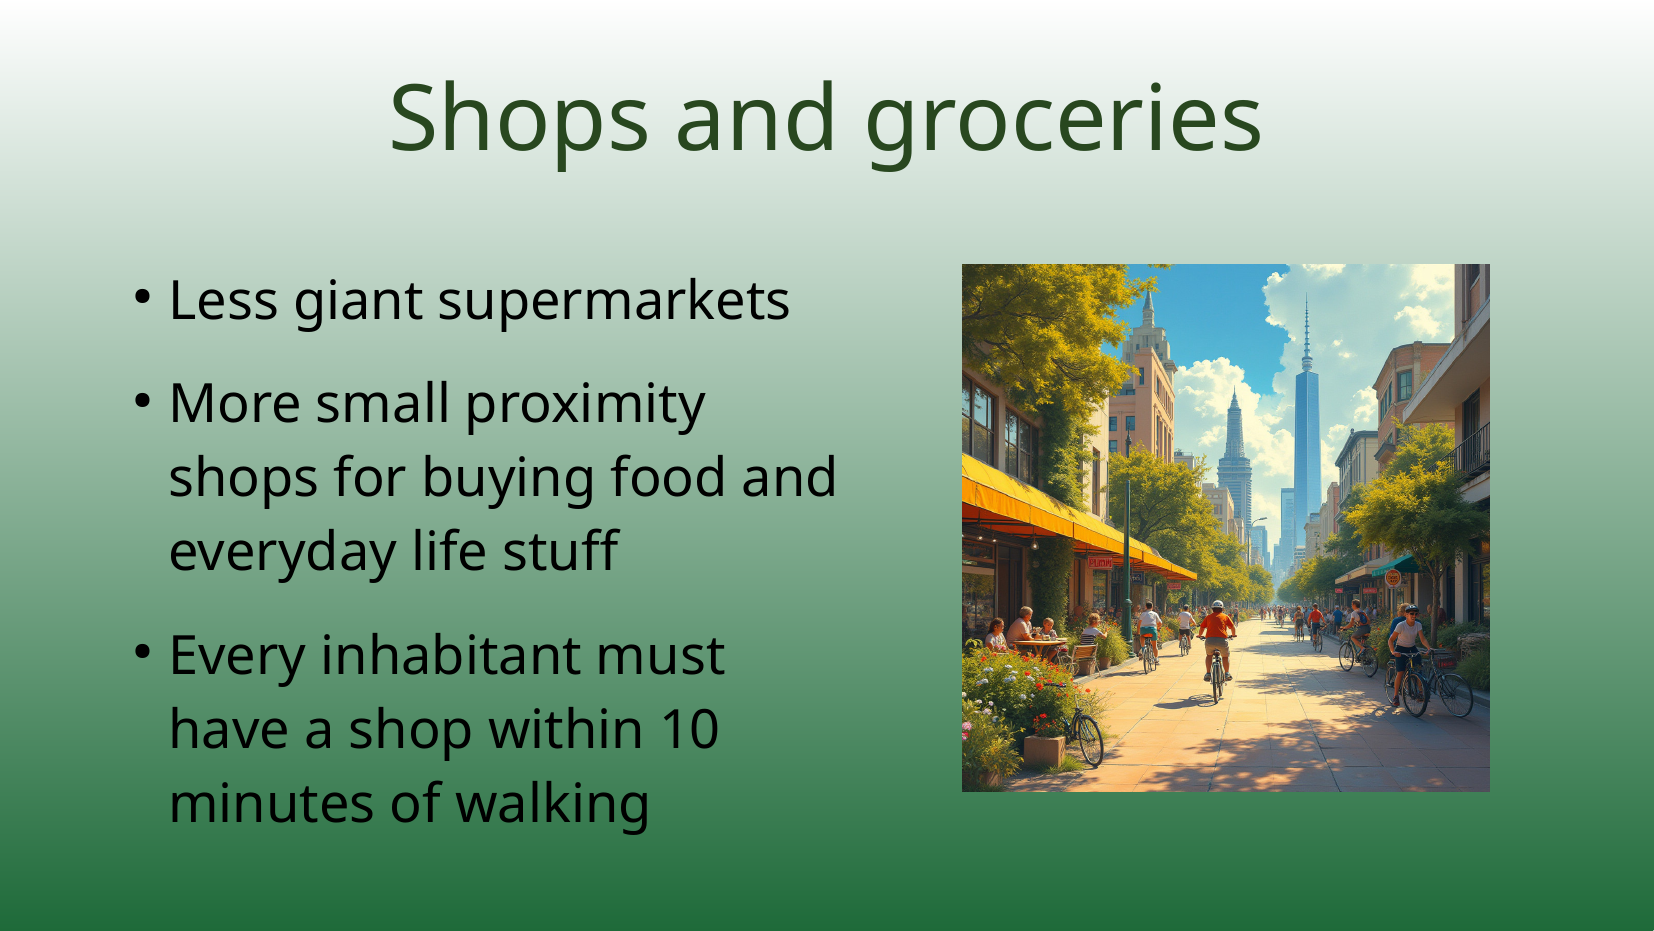

# Shops and groceries
Less giant supermarkets
More small proximity shops for buying food and everyday life stuff
Every inhabitant must have a shop within 10 minutes of walking